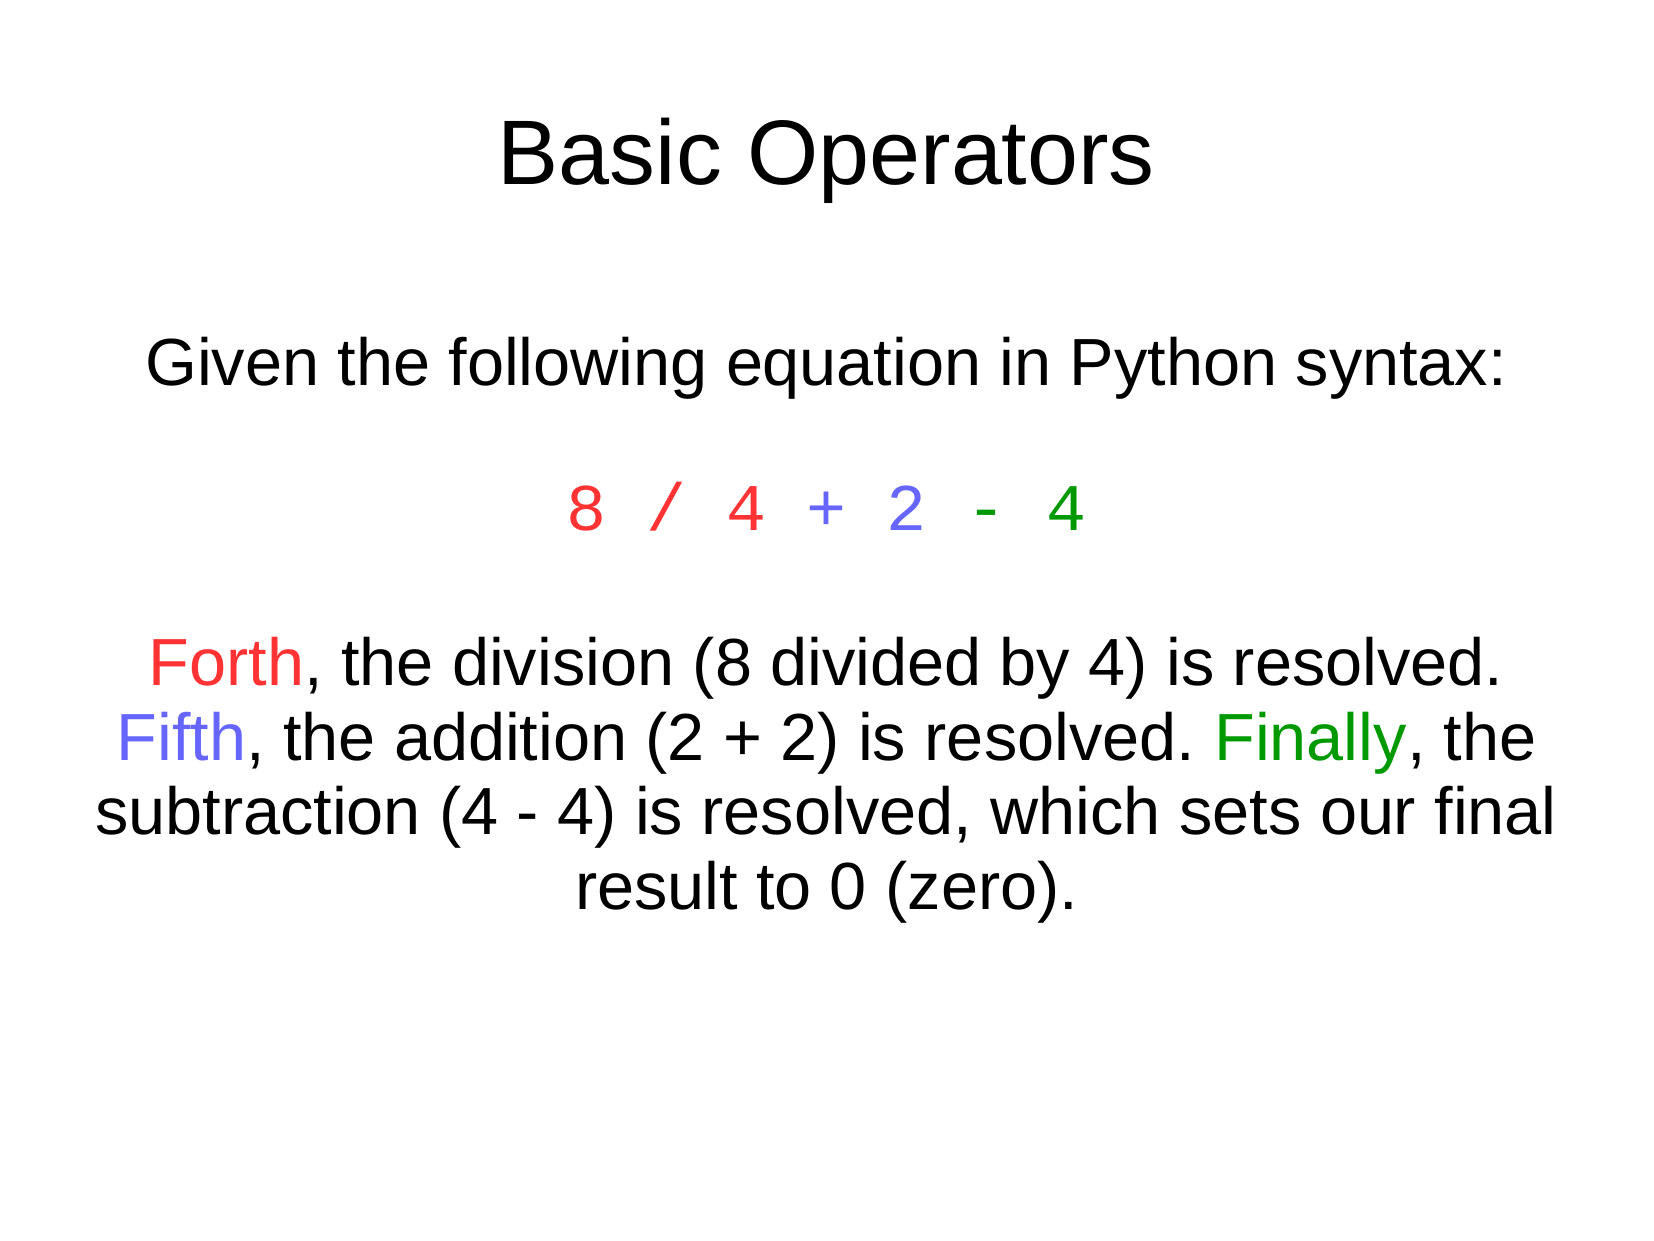

# Basic Operators
Given the following equation in Python syntax:
8 / 4 + 2 - 4
Forth, the division (8 divided by 4) is resolved. Fifth, the addition (2 + 2) is resolved. Finally, the subtraction (4 - 4) is resolved, which sets our final result to 0 (zero).